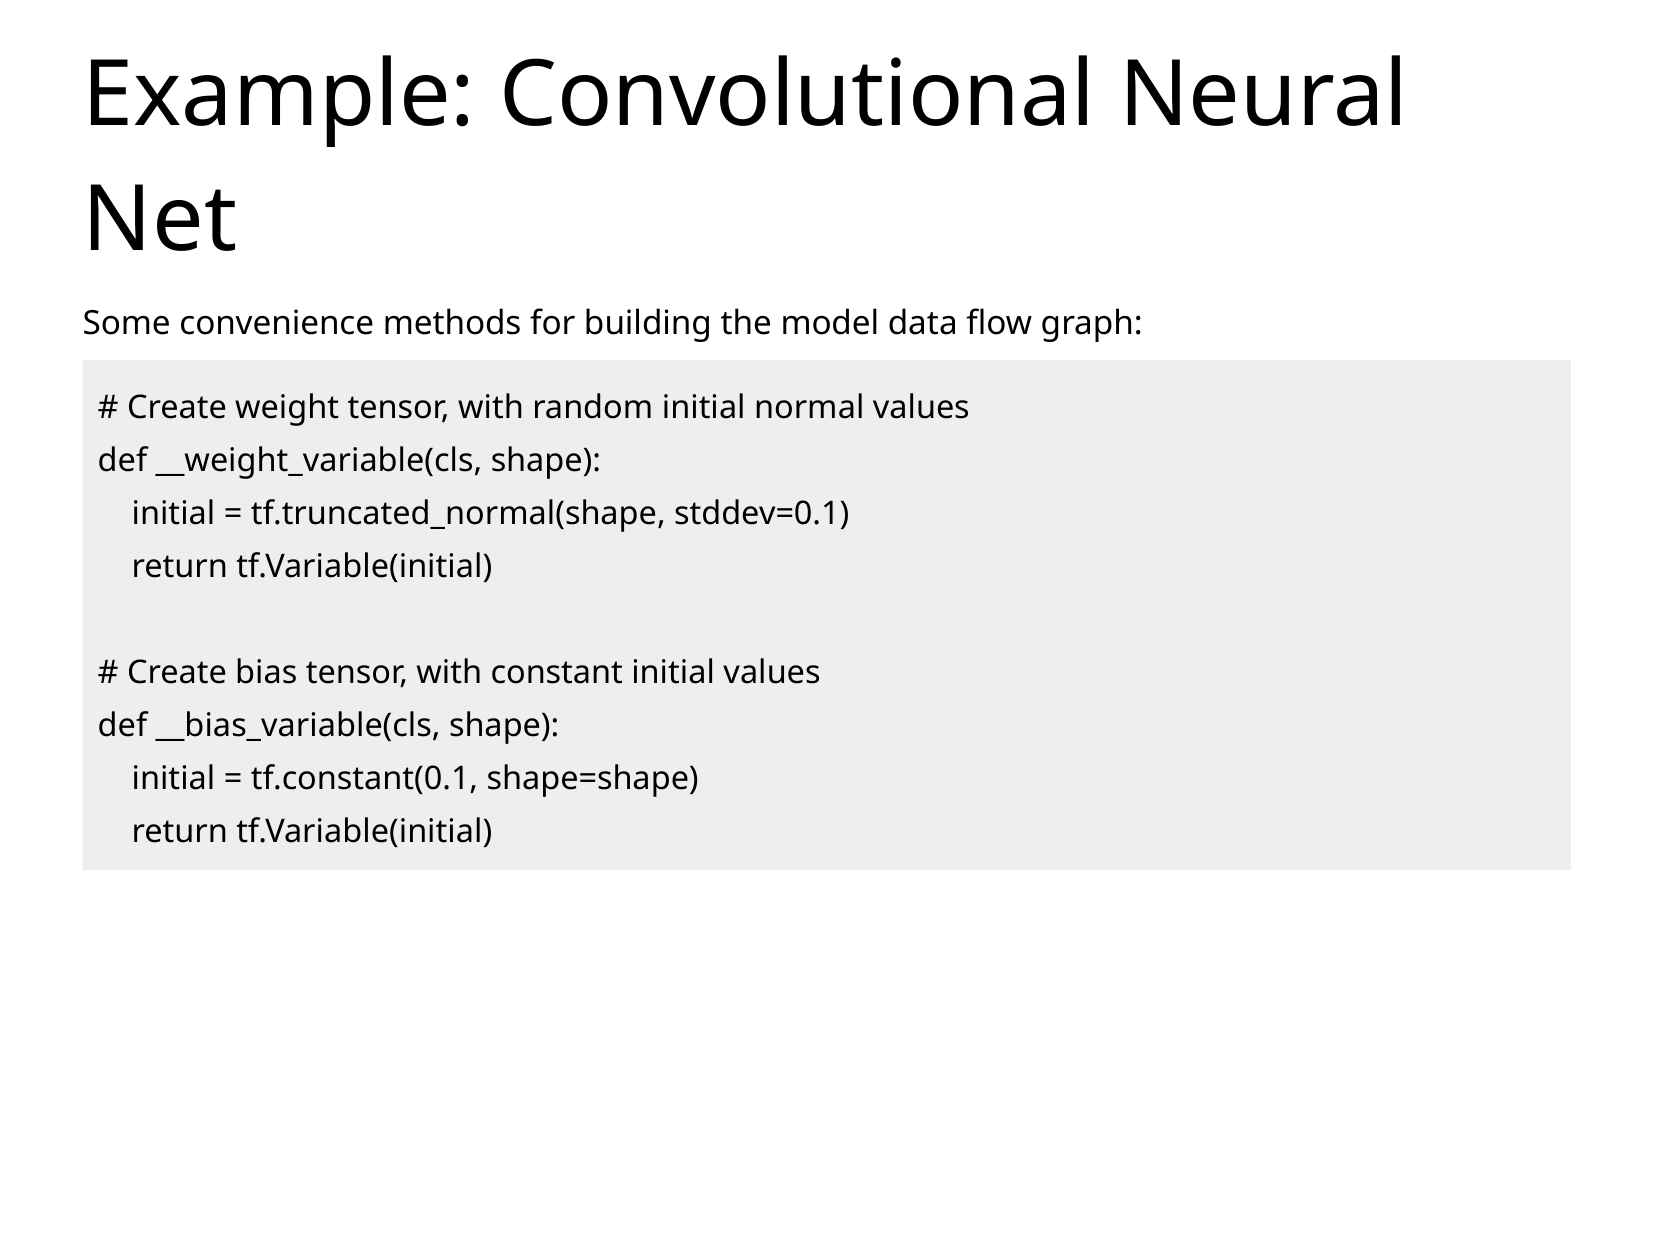

# Example: Convolutional Neural Net
Some convenience methods for building the model data flow graph:
# Create weight tensor, with random initial normal values
def __weight_variable(cls, shape):
 initial = tf.truncated_normal(shape, stddev=0.1)
 return tf.Variable(initial)
# Create bias tensor, with constant initial values
def __bias_variable(cls, shape):
 initial = tf.constant(0.1, shape=shape)
 return tf.Variable(initial)